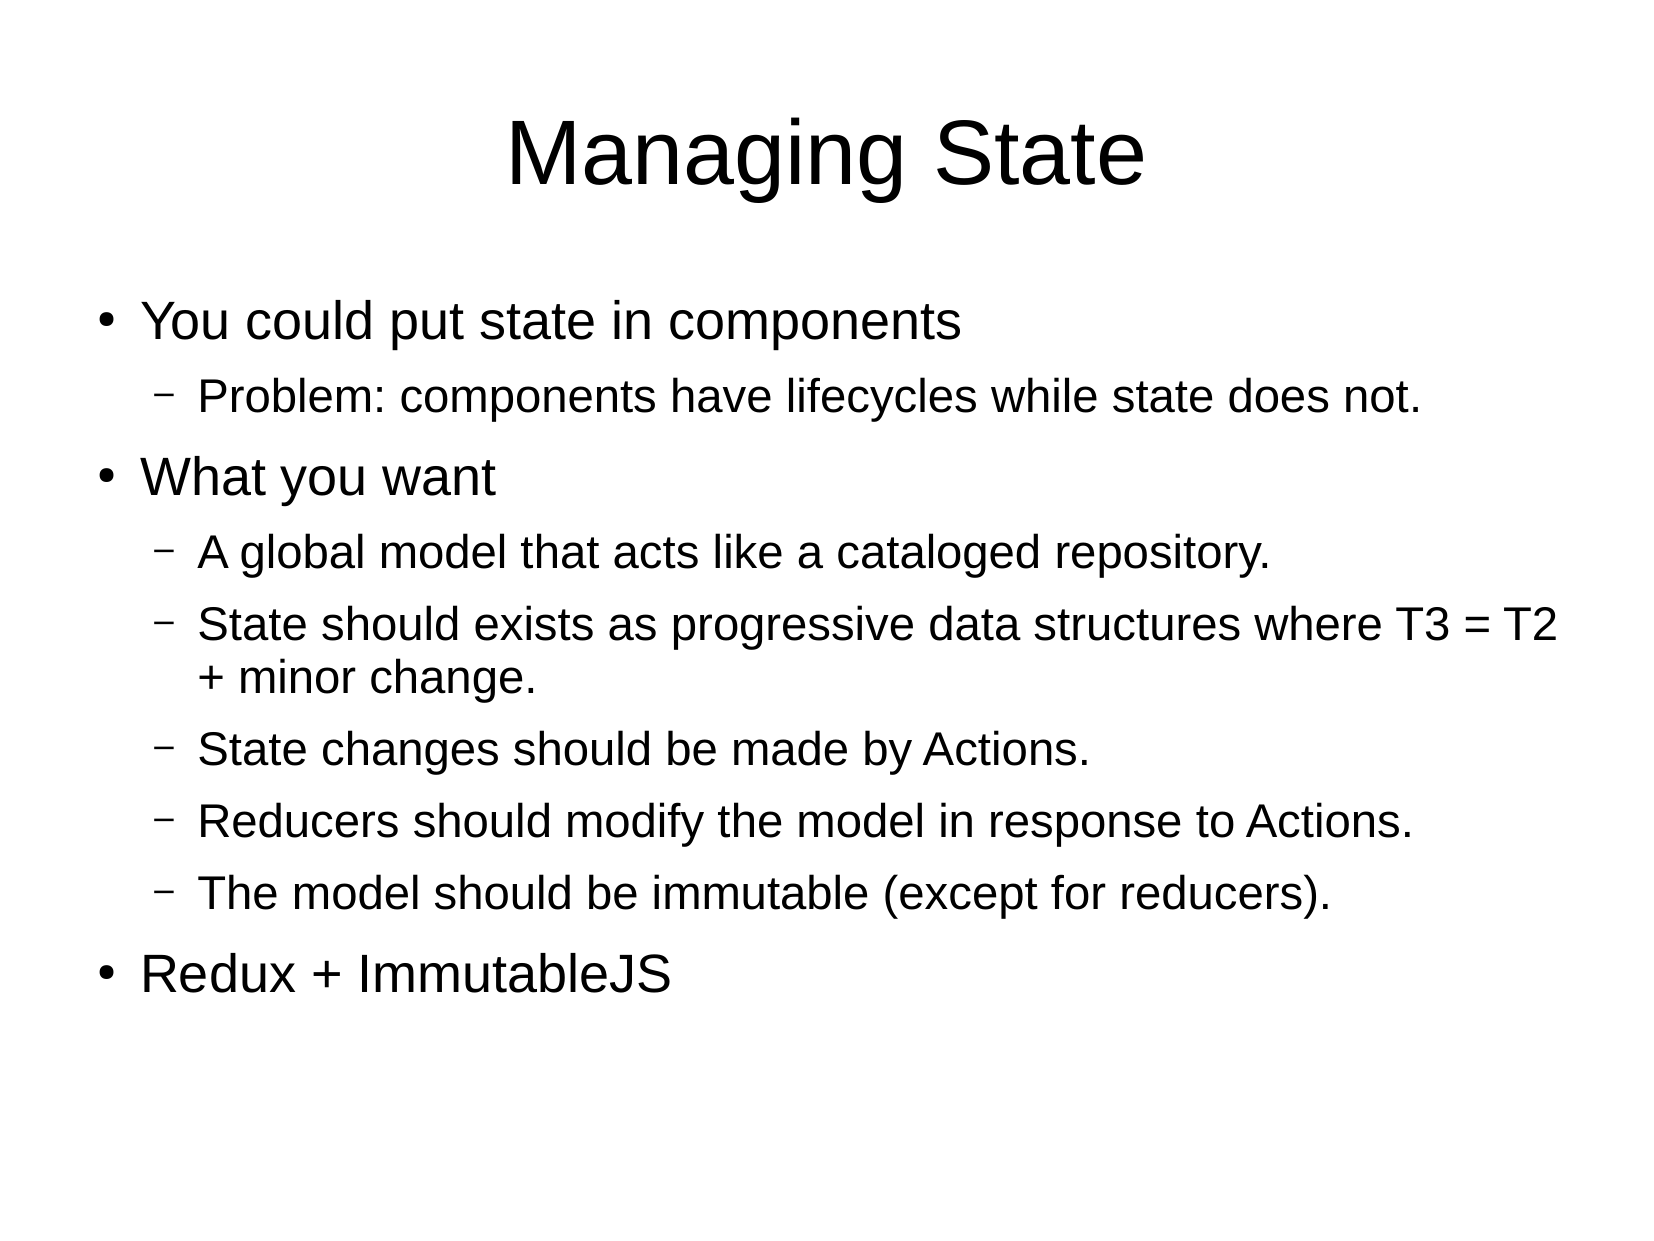

# Managing State
You could put state in components
Problem: components have lifecycles while state does not.
What you want
A global model that acts like a cataloged repository.
State should exists as progressive data structures where T3 = T2 + minor change.
State changes should be made by Actions.
Reducers should modify the model in response to Actions.
The model should be immutable (except for reducers).
Redux + ImmutableJS